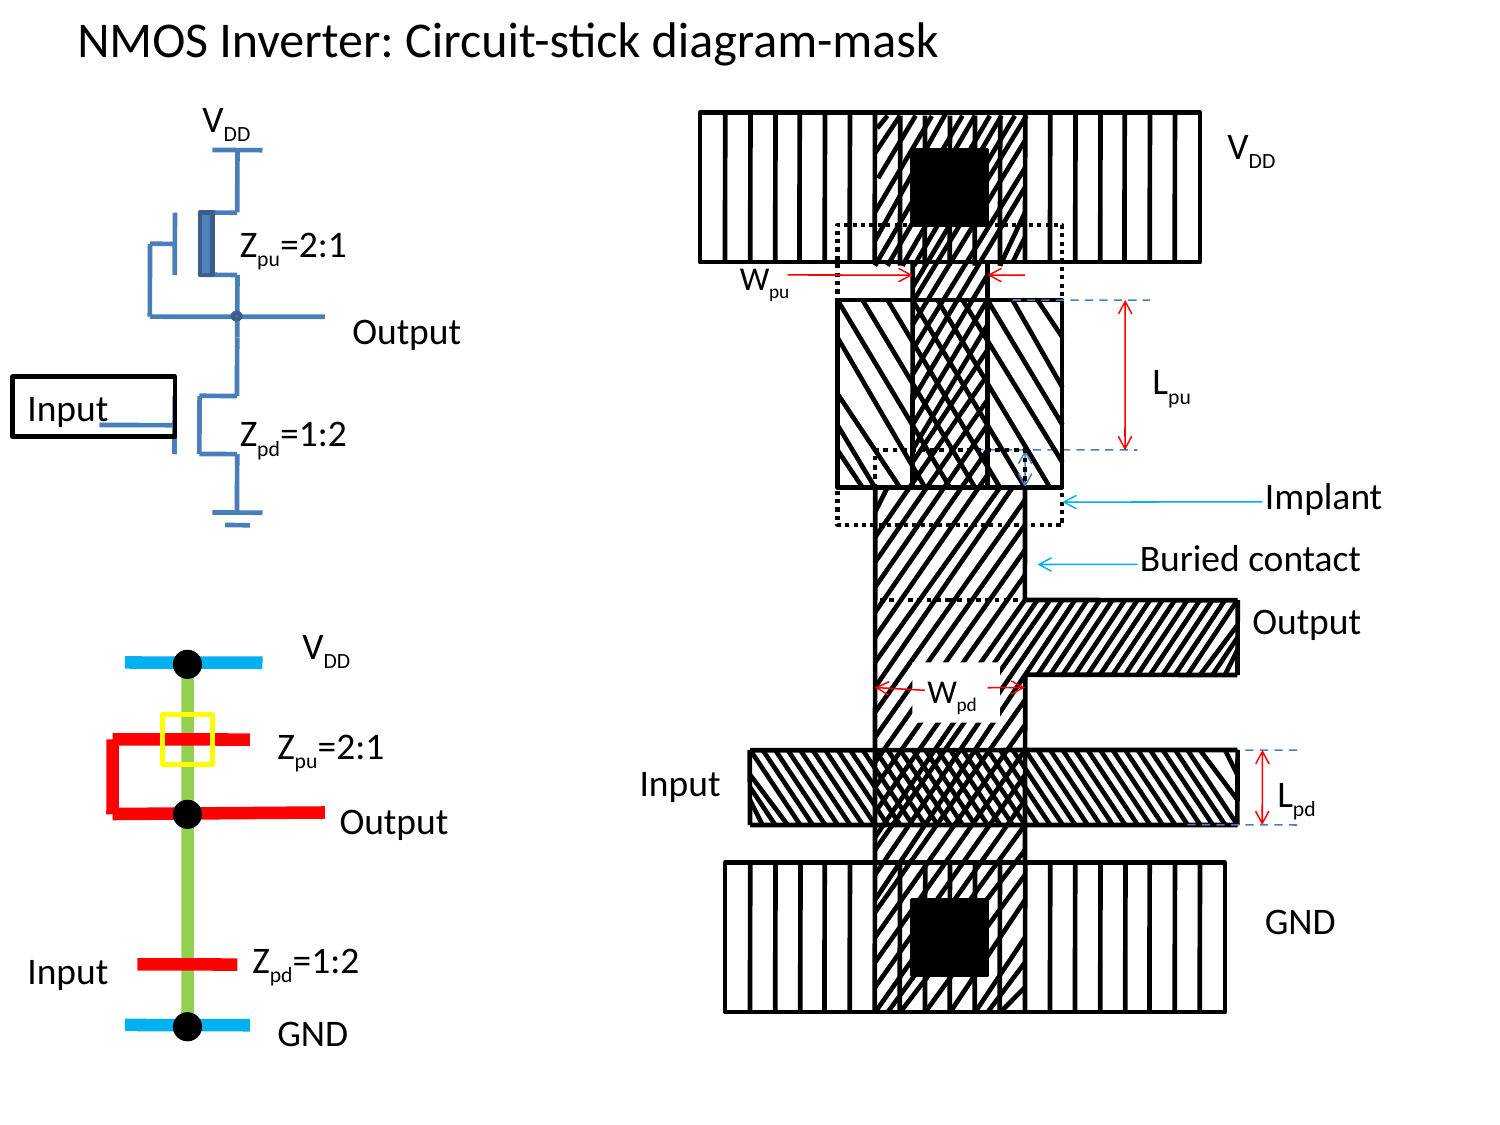

NMOS Inverter: Circuit-stick diagram-mask
VDD
VDD
Zpu=2:1
Wpu
Output
Lpu
Input
Zpd=1:2
Implant
Buried contact
Output
VDD
Wpd
Zpu=2:1
Input
Lpd
Output
GND
Zpd=1:2
Input
GND